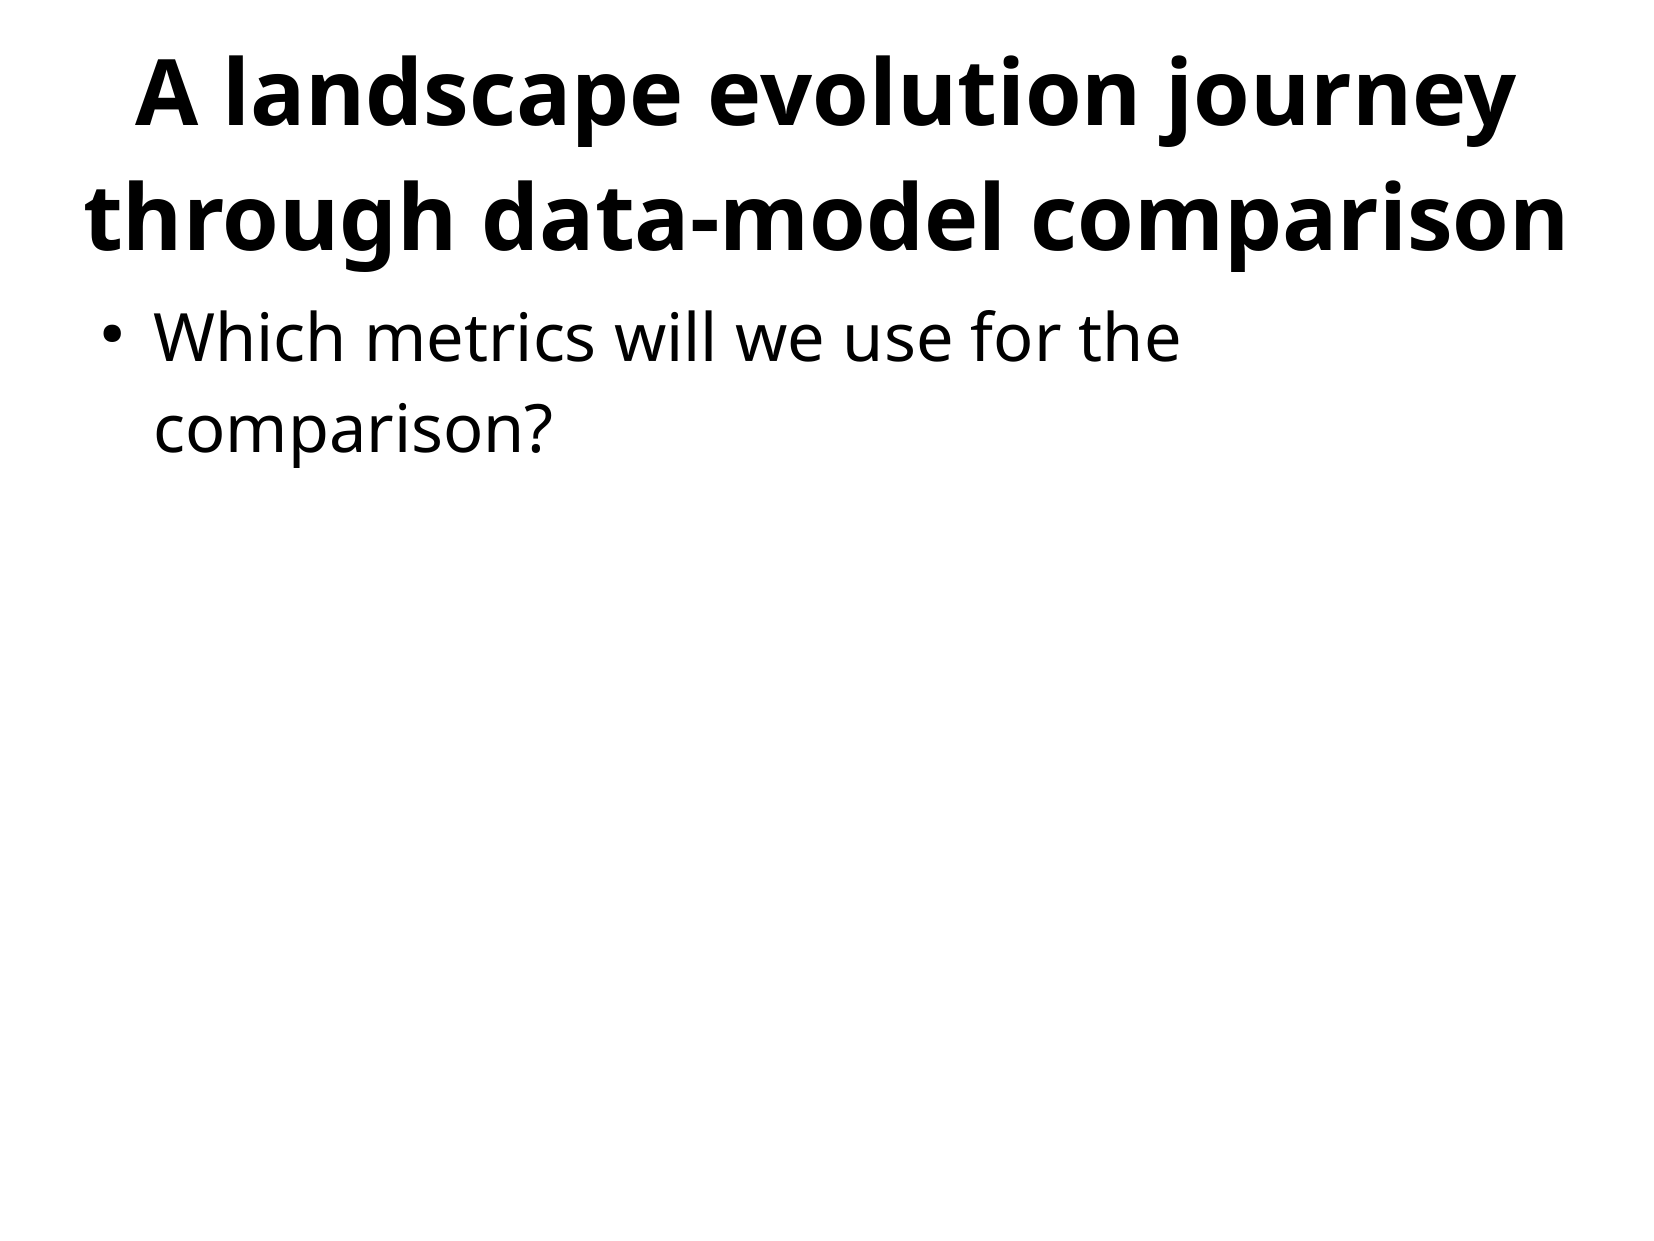

# A landscape evolution journey through data-model comparison
Which metrics will we use for the comparison?